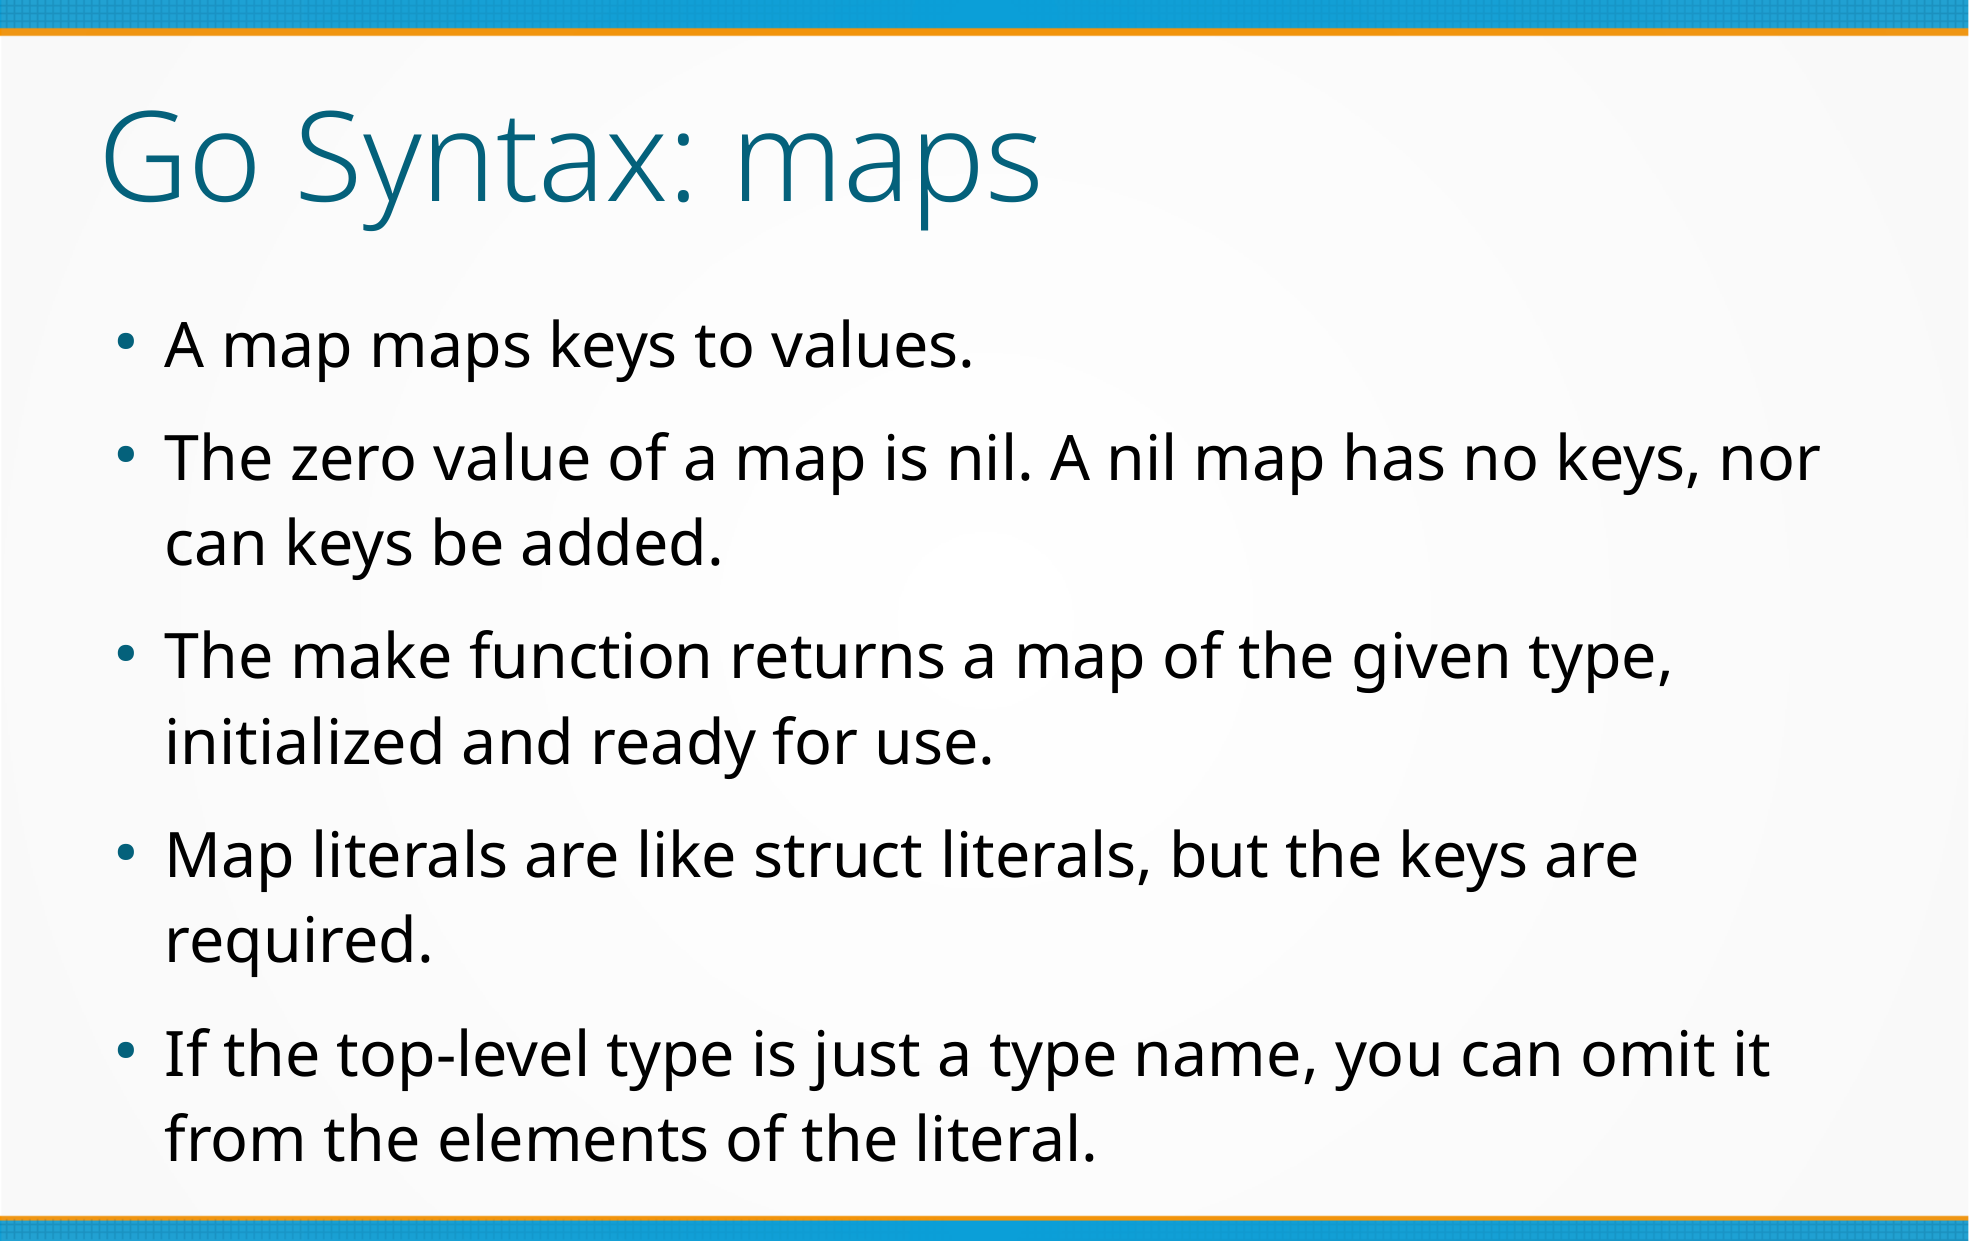

# Go Syntax: maps
A map maps keys to values.
The zero value of a map is nil. A nil map has no keys, nor can keys be added.
The make function returns a map of the given type, initialized and ready for use.
Map literals are like struct literals, but the keys are required.
If the top-level type is just a type name, you can omit it from the elements of the literal.